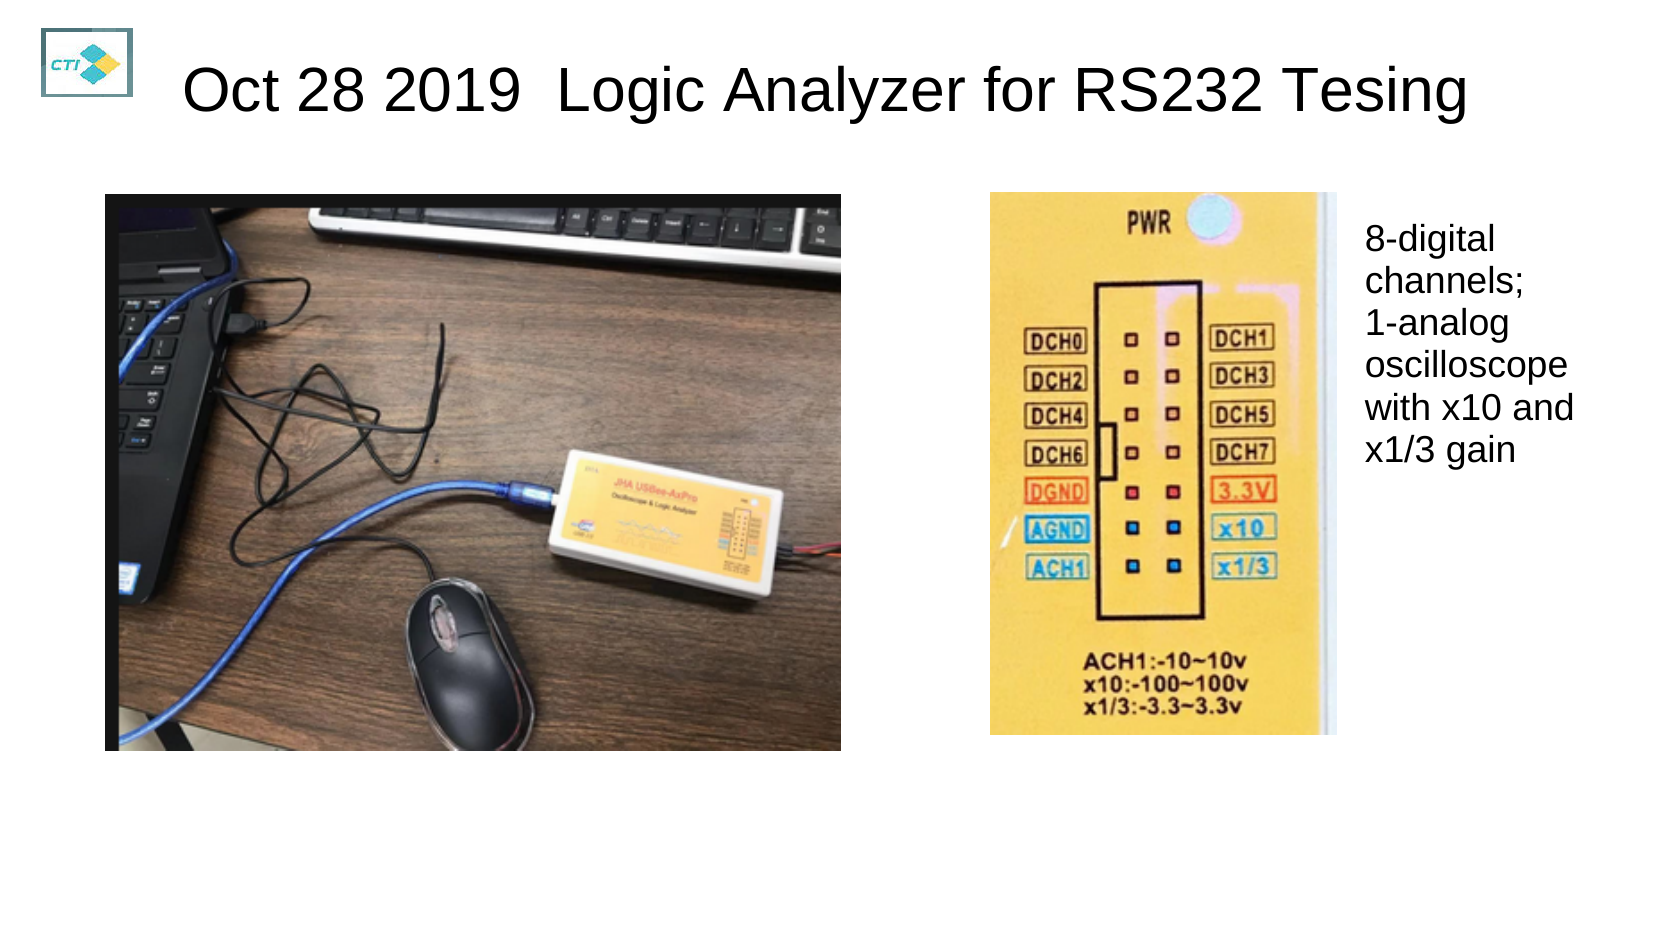

# Oct 28 2019 Logic Analyzer for RS232 Tesing
8-digital channels;
1-analog oscilloscope with x10 and x1/3 gain